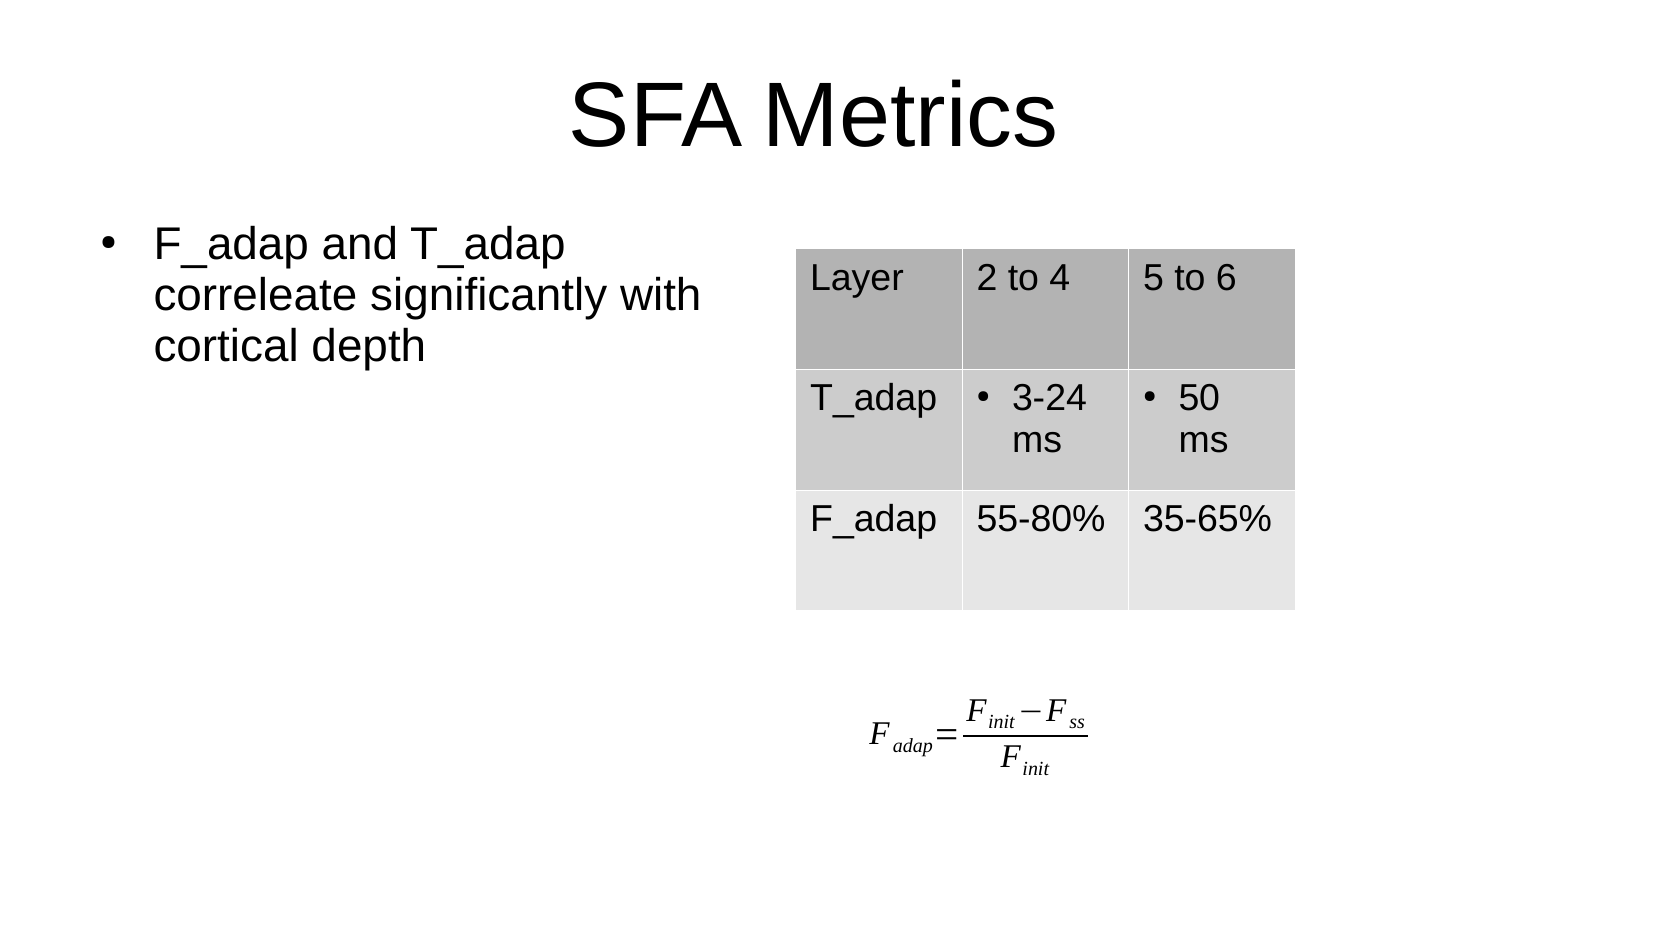

# SFA Metrics
F_adap and T_adap correleate significantly with cortical depth
| Layer | 2 to 4 | 5 to 6 |
| --- | --- | --- |
| T\_adap | 3-24 ms | 50 ms |
| F\_adap | 55-80% | 35-65% |